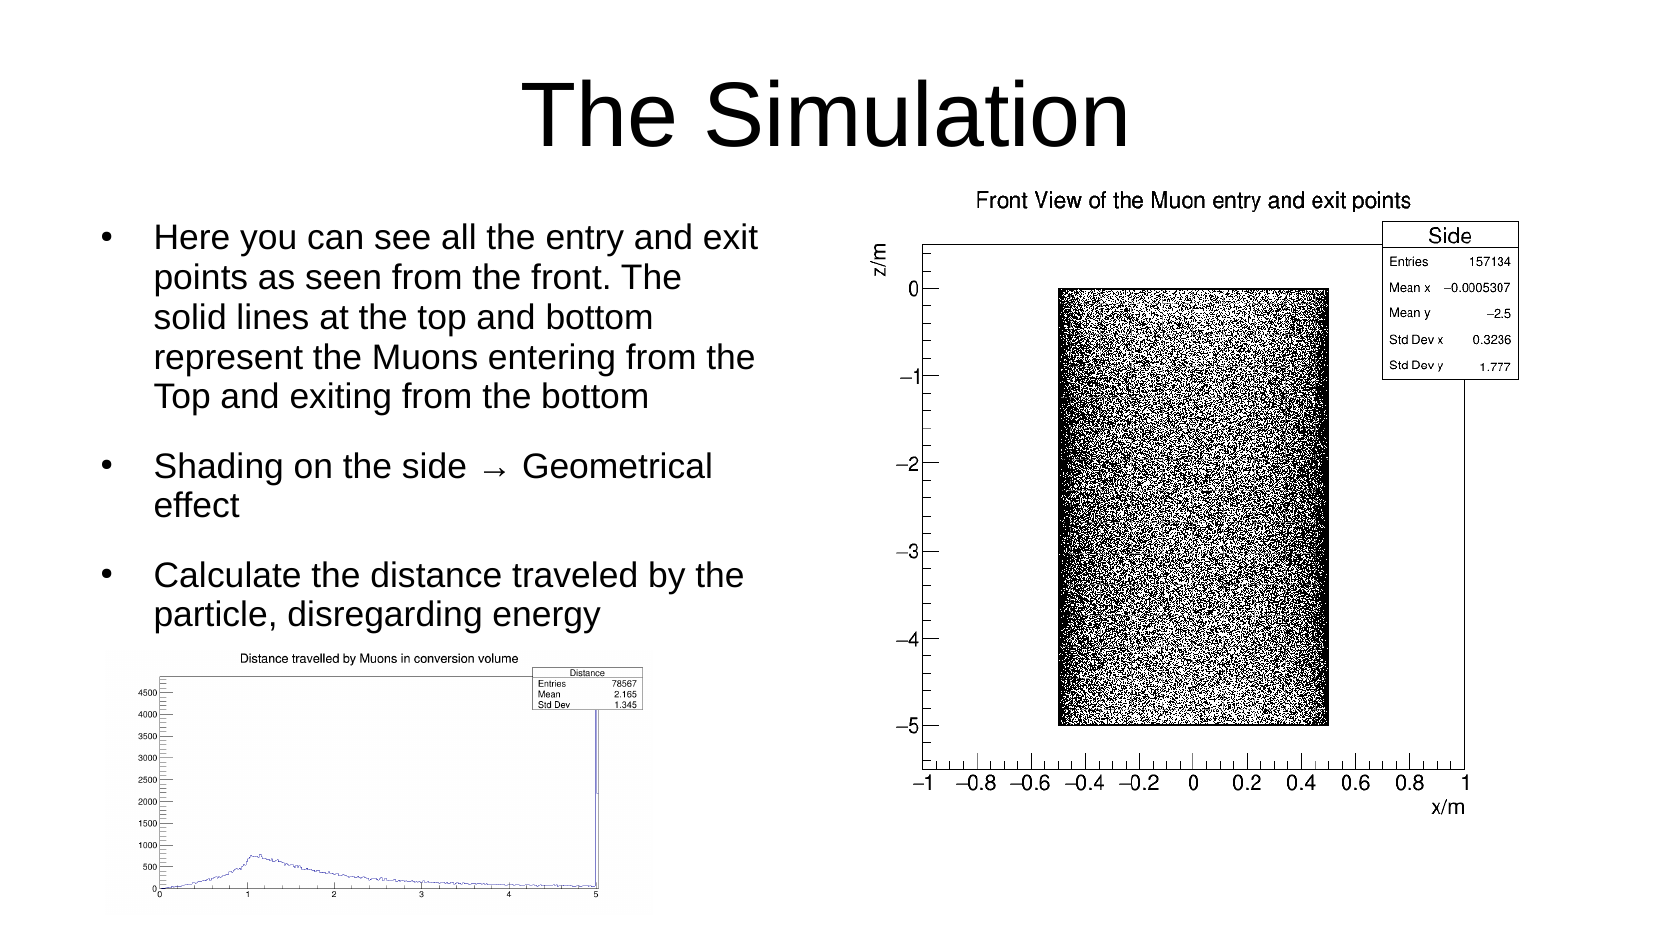

# The Simulation
Here you can see all the entry and exit points as seen from the front. The solid lines at the top and bottom represent the Muons entering from the Top and exiting from the bottom
Shading on the side → Geometrical effect
Calculate the distance traveled by the particle, disregarding energy